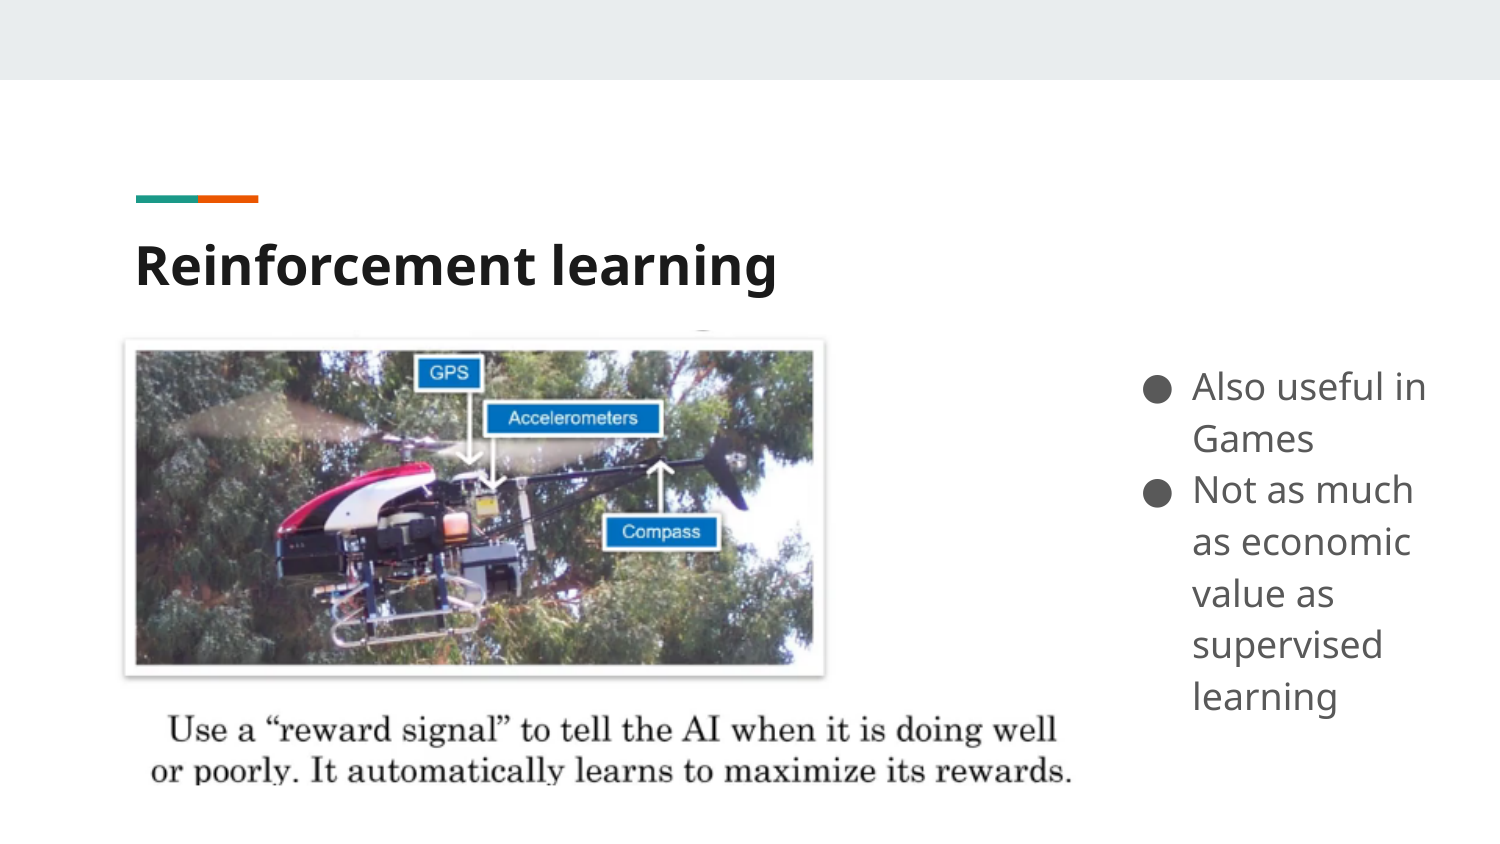

# Reinforcement learning
Also useful in Games
Not as much as economic value as supervised learning